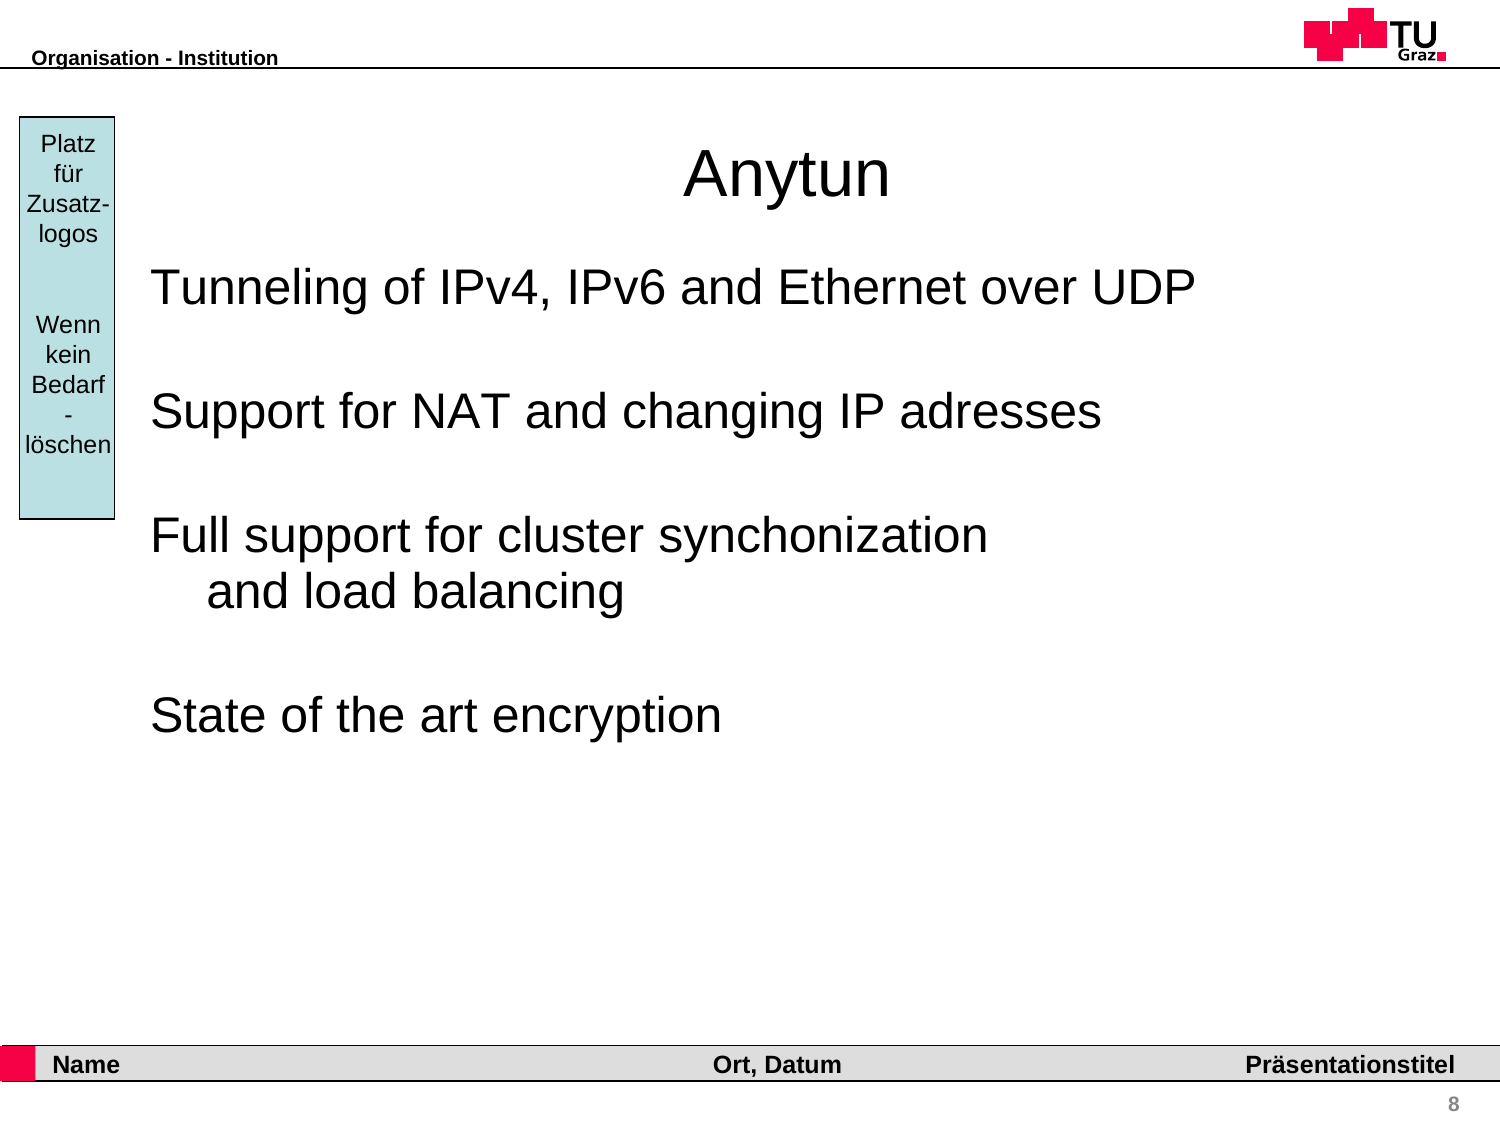

# Anytun
Tunneling of IPv4, IPv6 and Ethernet over UDP
Support for NAT and changing IP adresses
Full support for cluster synchonization
and load balancing
State of the art encryption